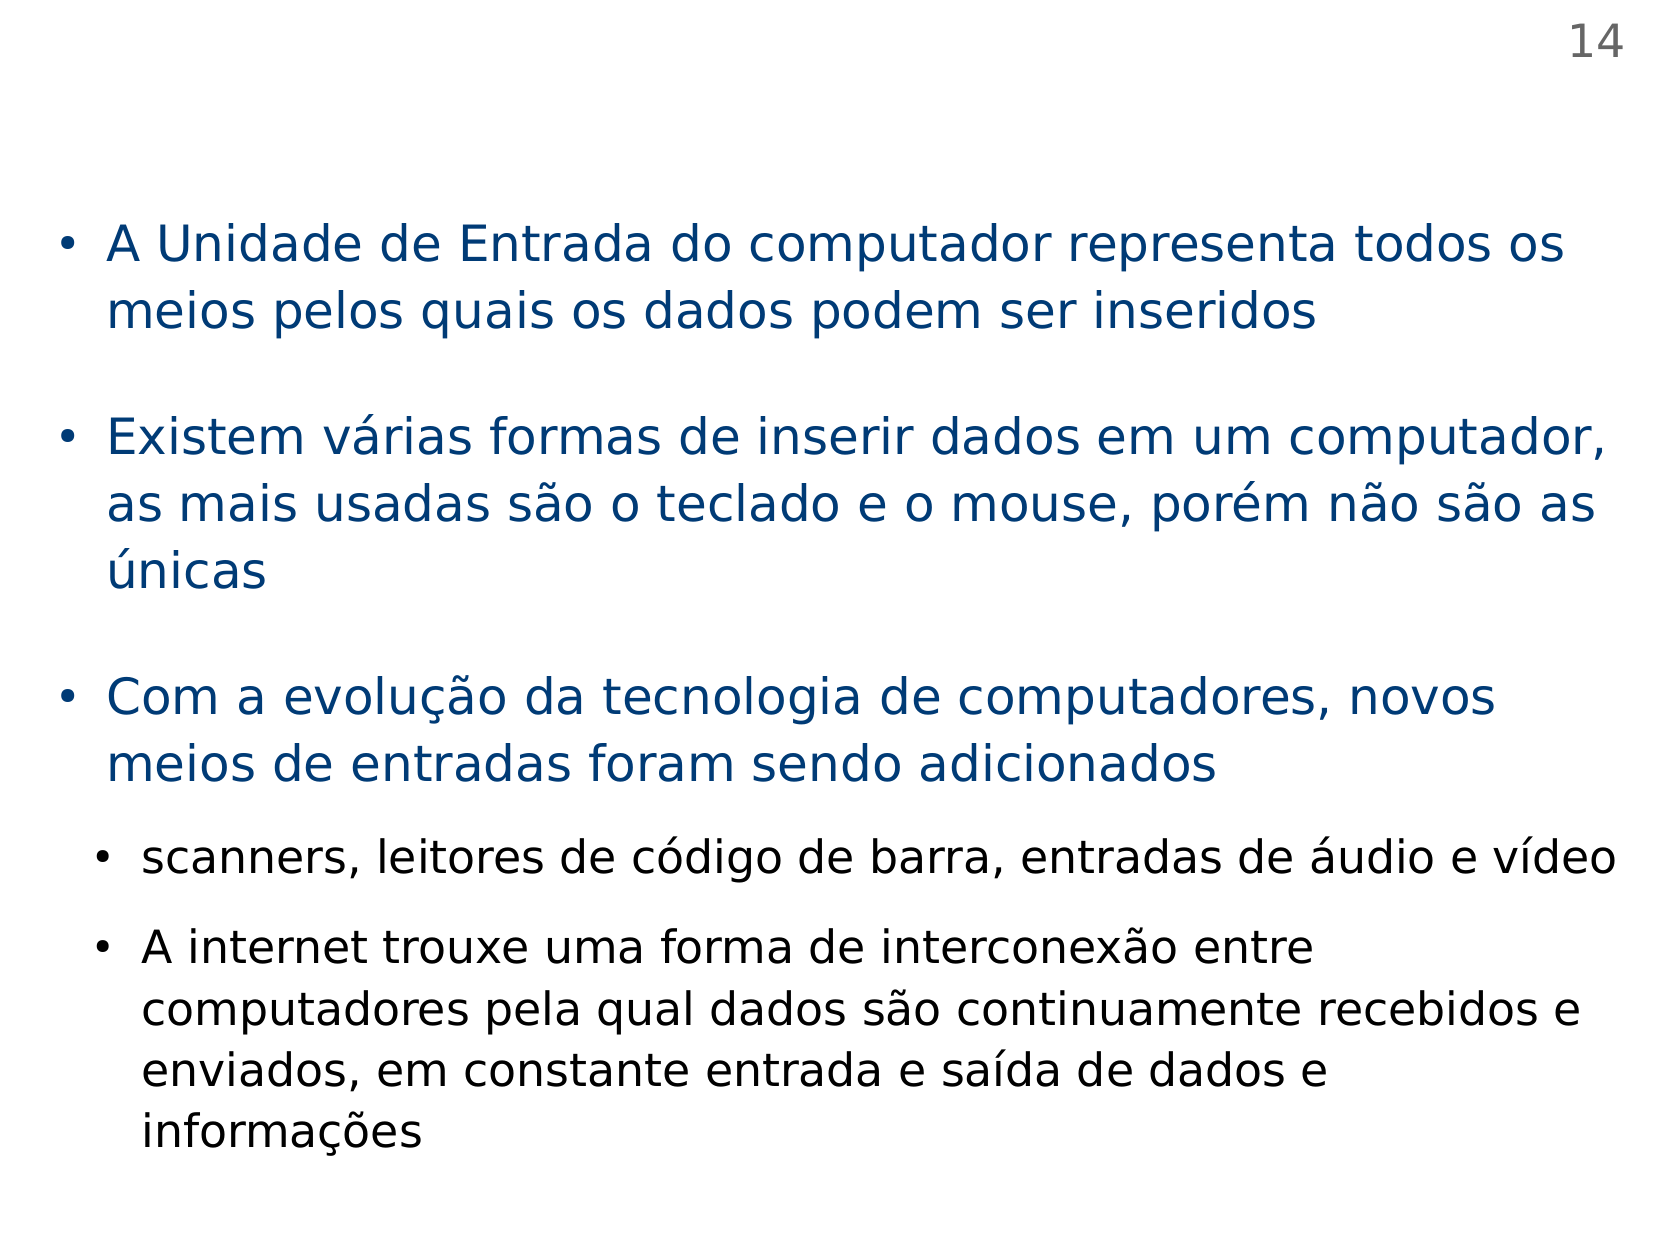

14
#
A Unidade de Entrada do computador representa todos os meios pelos quais os dados podem ser inseridos
Existem várias formas de inserir dados em um computador, as mais usadas são o teclado e o mouse, porém não são as únicas
Com a evolução da tecnologia de computadores, novos meios de entradas foram sendo adicionados
scanners, leitores de código de barra, entradas de áudio e vídeo
A internet trouxe uma forma de interconexão entre computadores pela qual dados são continuamente recebidos e enviados, em constante entrada e saída de dados e informações